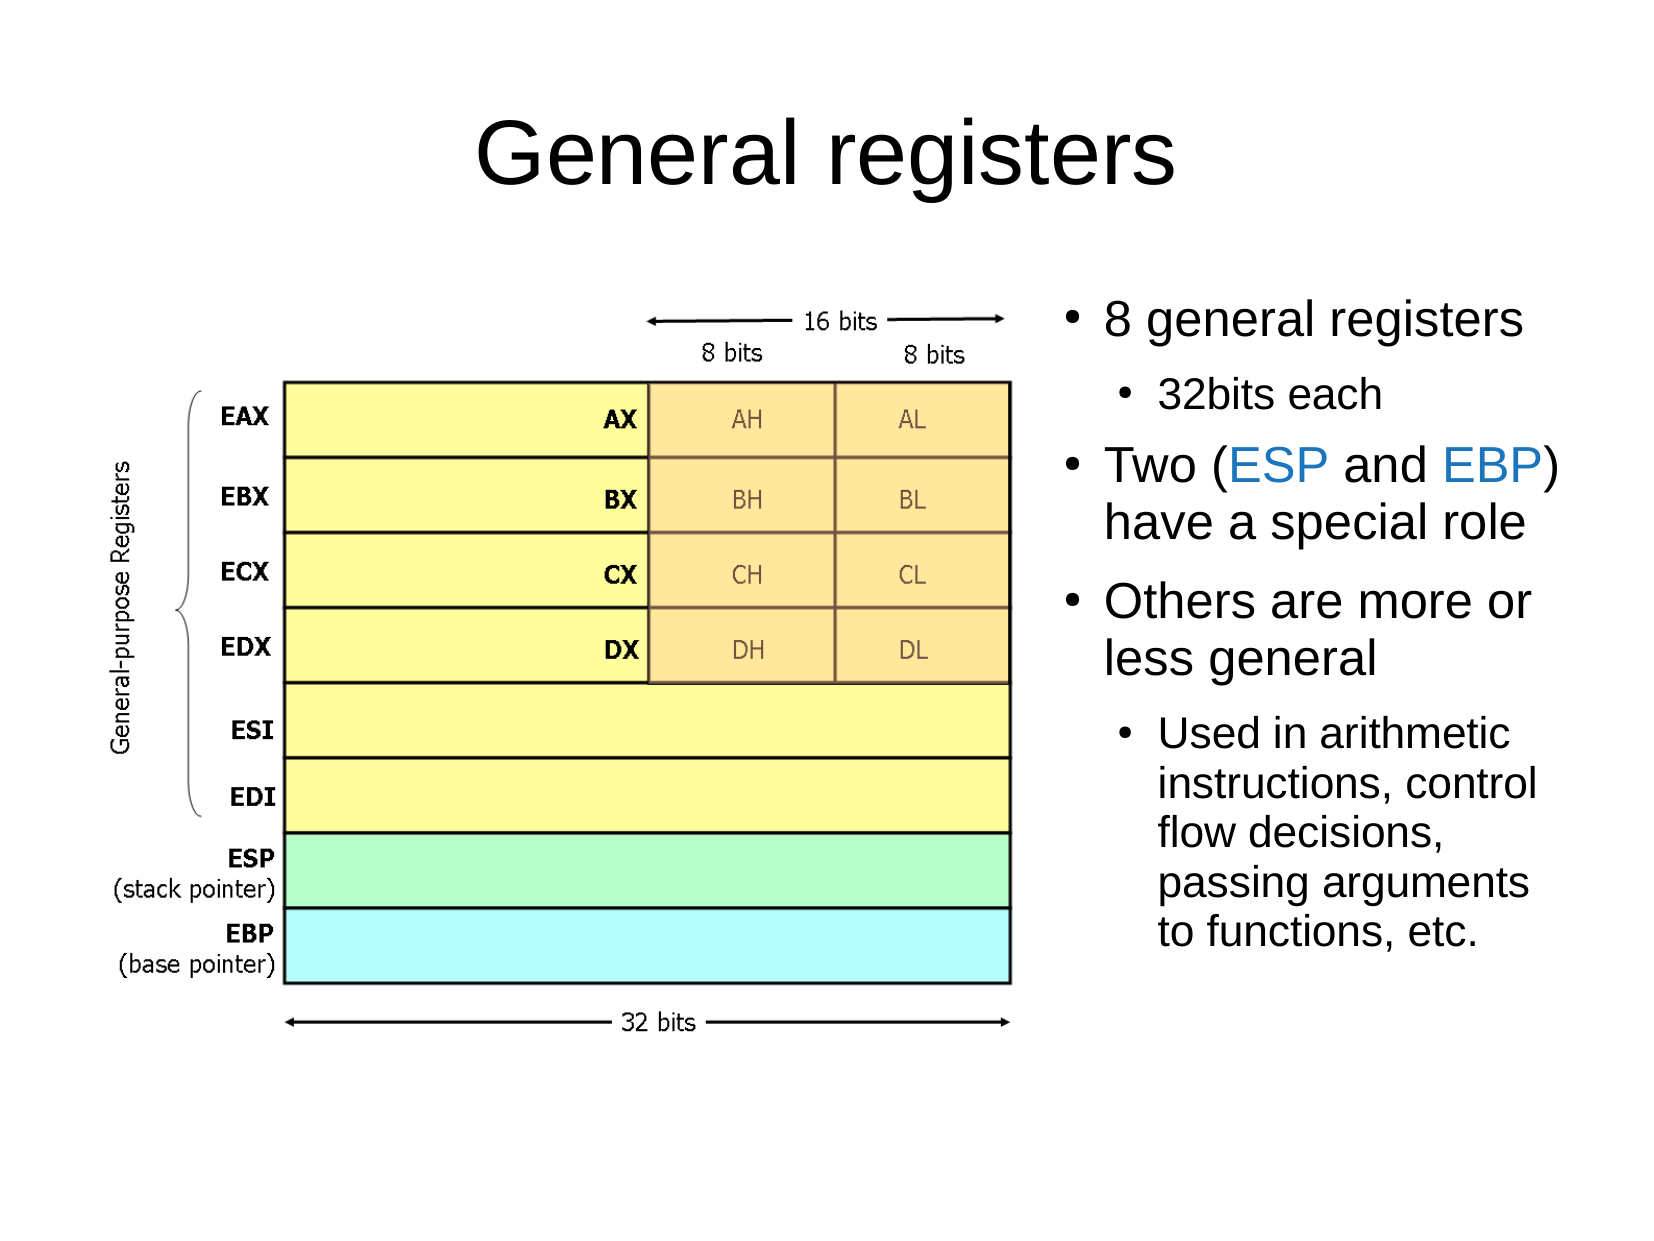

# General registers
8 general registers
32bits each
Two (ESP and EBP) have a special role
Others are more or less general
Used in arithmetic instructions, control flow decisions, passing arguments to functions, etc.